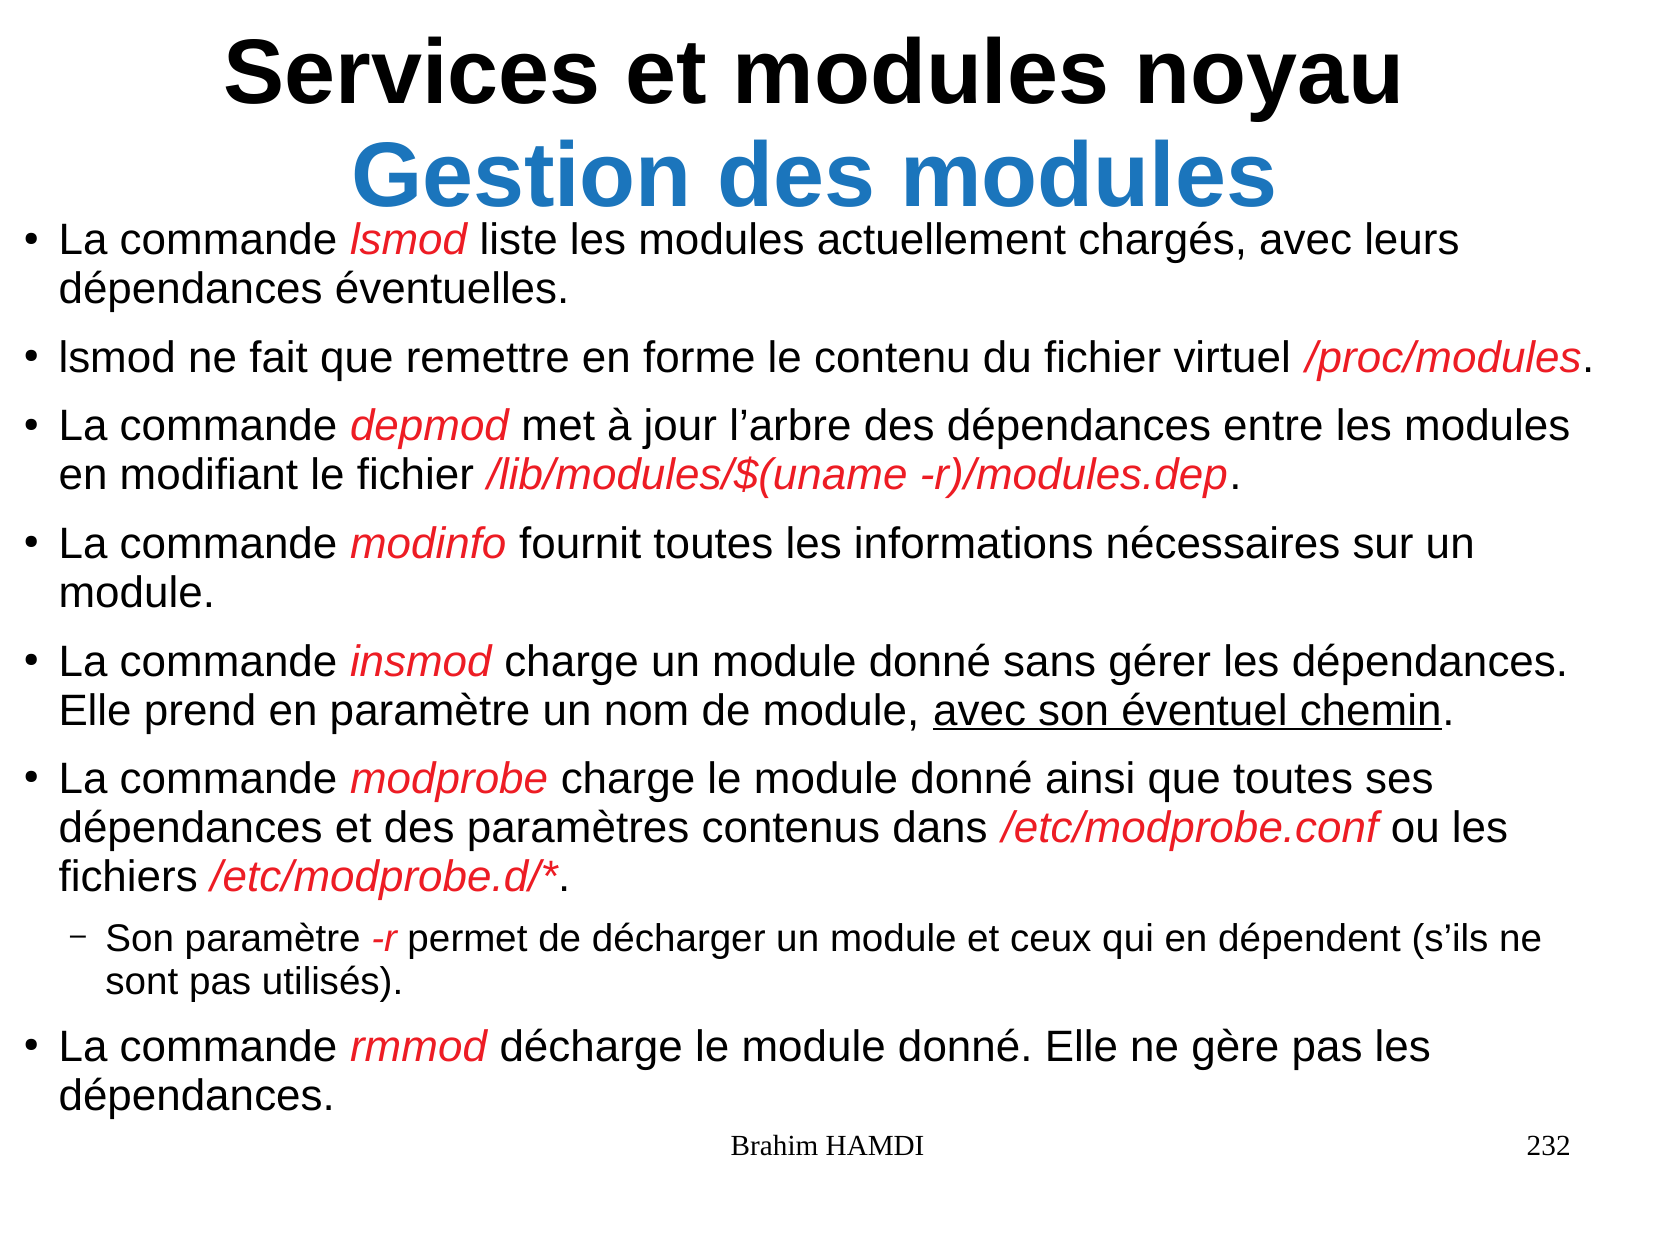

# Services et modules noyau Gestion des modules
La commande lsmod liste les modules actuellement chargés, avec leurs dépendances éventuelles.
lsmod ne fait que remettre en forme le contenu du fichier virtuel /proc/modules.
La commande depmod met à jour l’arbre des dépendances entre les modules en modifiant le fichier /lib/modules/$(uname -r)/modules.dep.
La commande modinfo fournit toutes les informations nécessaires sur un module.
La commande insmod charge un module donné sans gérer les dépendances. Elle prend en paramètre un nom de module, avec son éventuel chemin.
La commande modprobe charge le module donné ainsi que toutes ses dépendances et des paramètres contenus dans /etc/modprobe.conf ou les fichiers /etc/modprobe.d/*.
Son paramètre -r permet de décharger un module et ceux qui en dépendent (s’ils ne sont pas utilisés).
La commande rmmod décharge le module donné. Elle ne gère pas les dépendances.
Brahim HAMDI
232